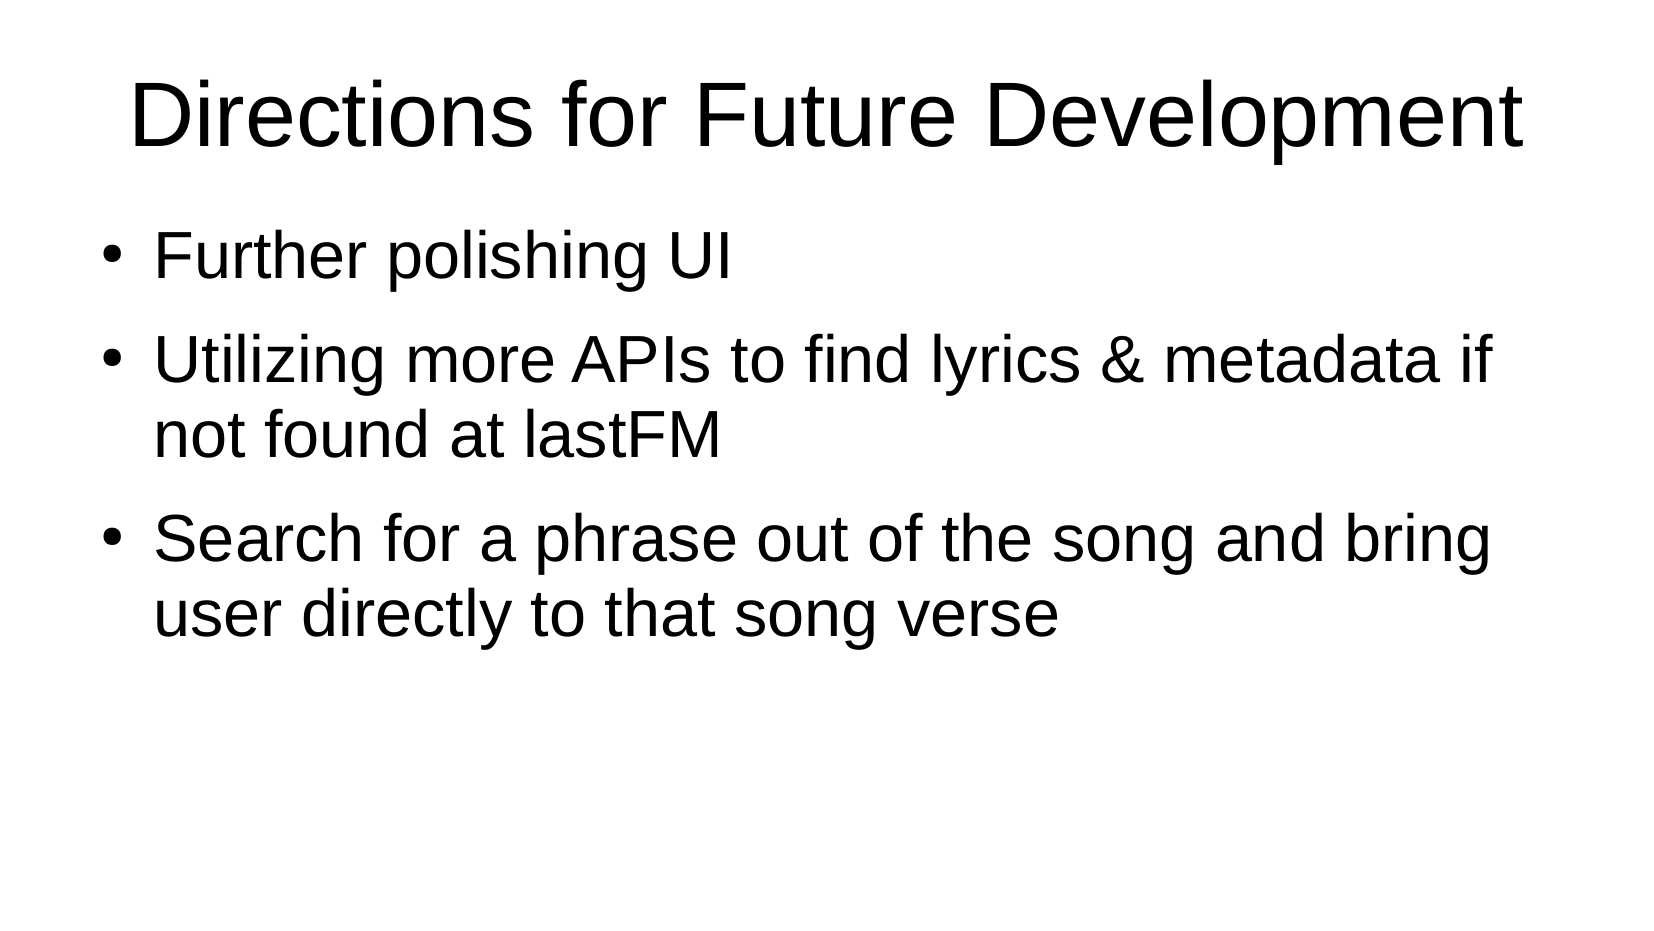

# Directions for Future Development
Further polishing UI
Utilizing more APIs to find lyrics & metadata if not found at lastFM
Search for a phrase out of the song and bring user directly to that song verse